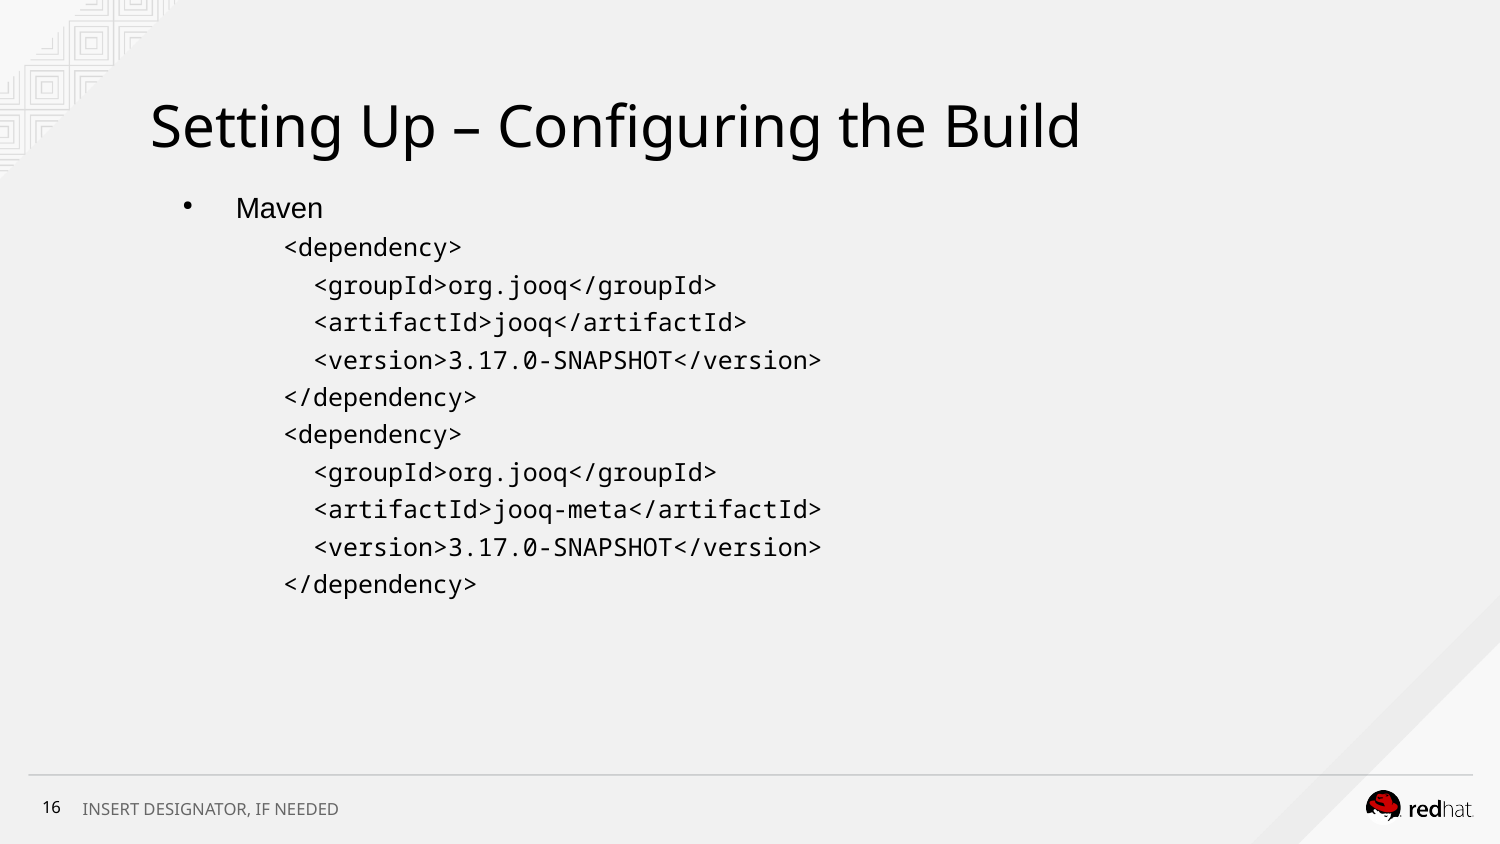

Setting Up – Configuring the Build
# Maven
<dependency>
 <groupId>org.jooq</groupId>
 <artifactId>jooq</artifactId>
 <version>3.17.0-SNAPSHOT</version>
</dependency>
<dependency>
 <groupId>org.jooq</groupId>
 <artifactId>jooq-meta</artifactId>
 <version>3.17.0-SNAPSHOT</version>
</dependency>